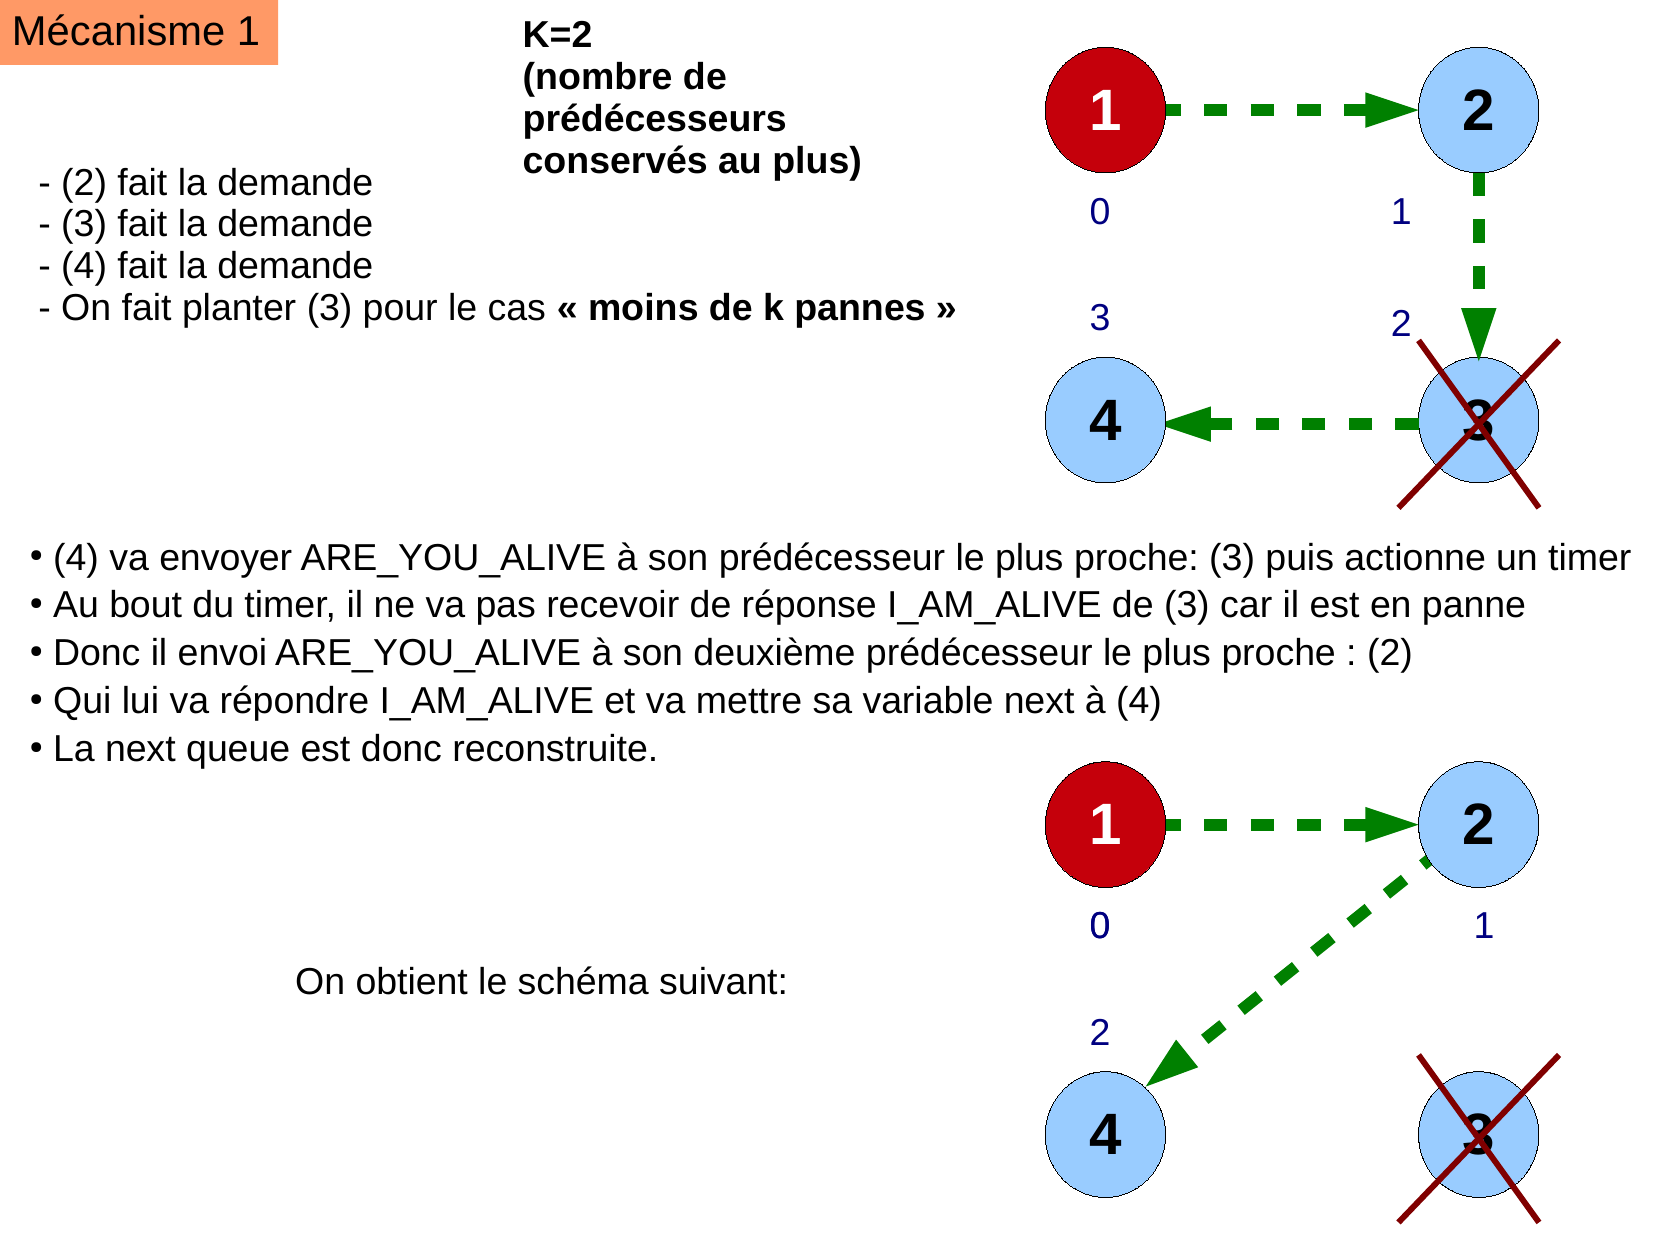

Mécanisme 1
K=2
(nombre de prédécesseurs conservés au plus)
1
2
2
- (2) fait la demande
- (3) fait la demande
- (4) fait la demande
- On fait planter (3) pour le cas « moins de k pannes »
0
1
3
2
4
3
 (4) va envoyer ARE_YOU_ALIVE à son prédécesseur le plus proche: (3) puis actionne un timer
 Au bout du timer, il ne va pas recevoir de réponse I_AM_ALIVE de (3) car il est en panne
 Donc il envoi ARE_YOU_ALIVE à son deuxième prédécesseur le plus proche : (2)
 Qui lui va répondre I_AM_ALIVE et va mettre sa variable next à (4)
 La next queue est donc reconstruite.
1
2
2
0
0
1
On obtient le schéma suivant:
2
4
3